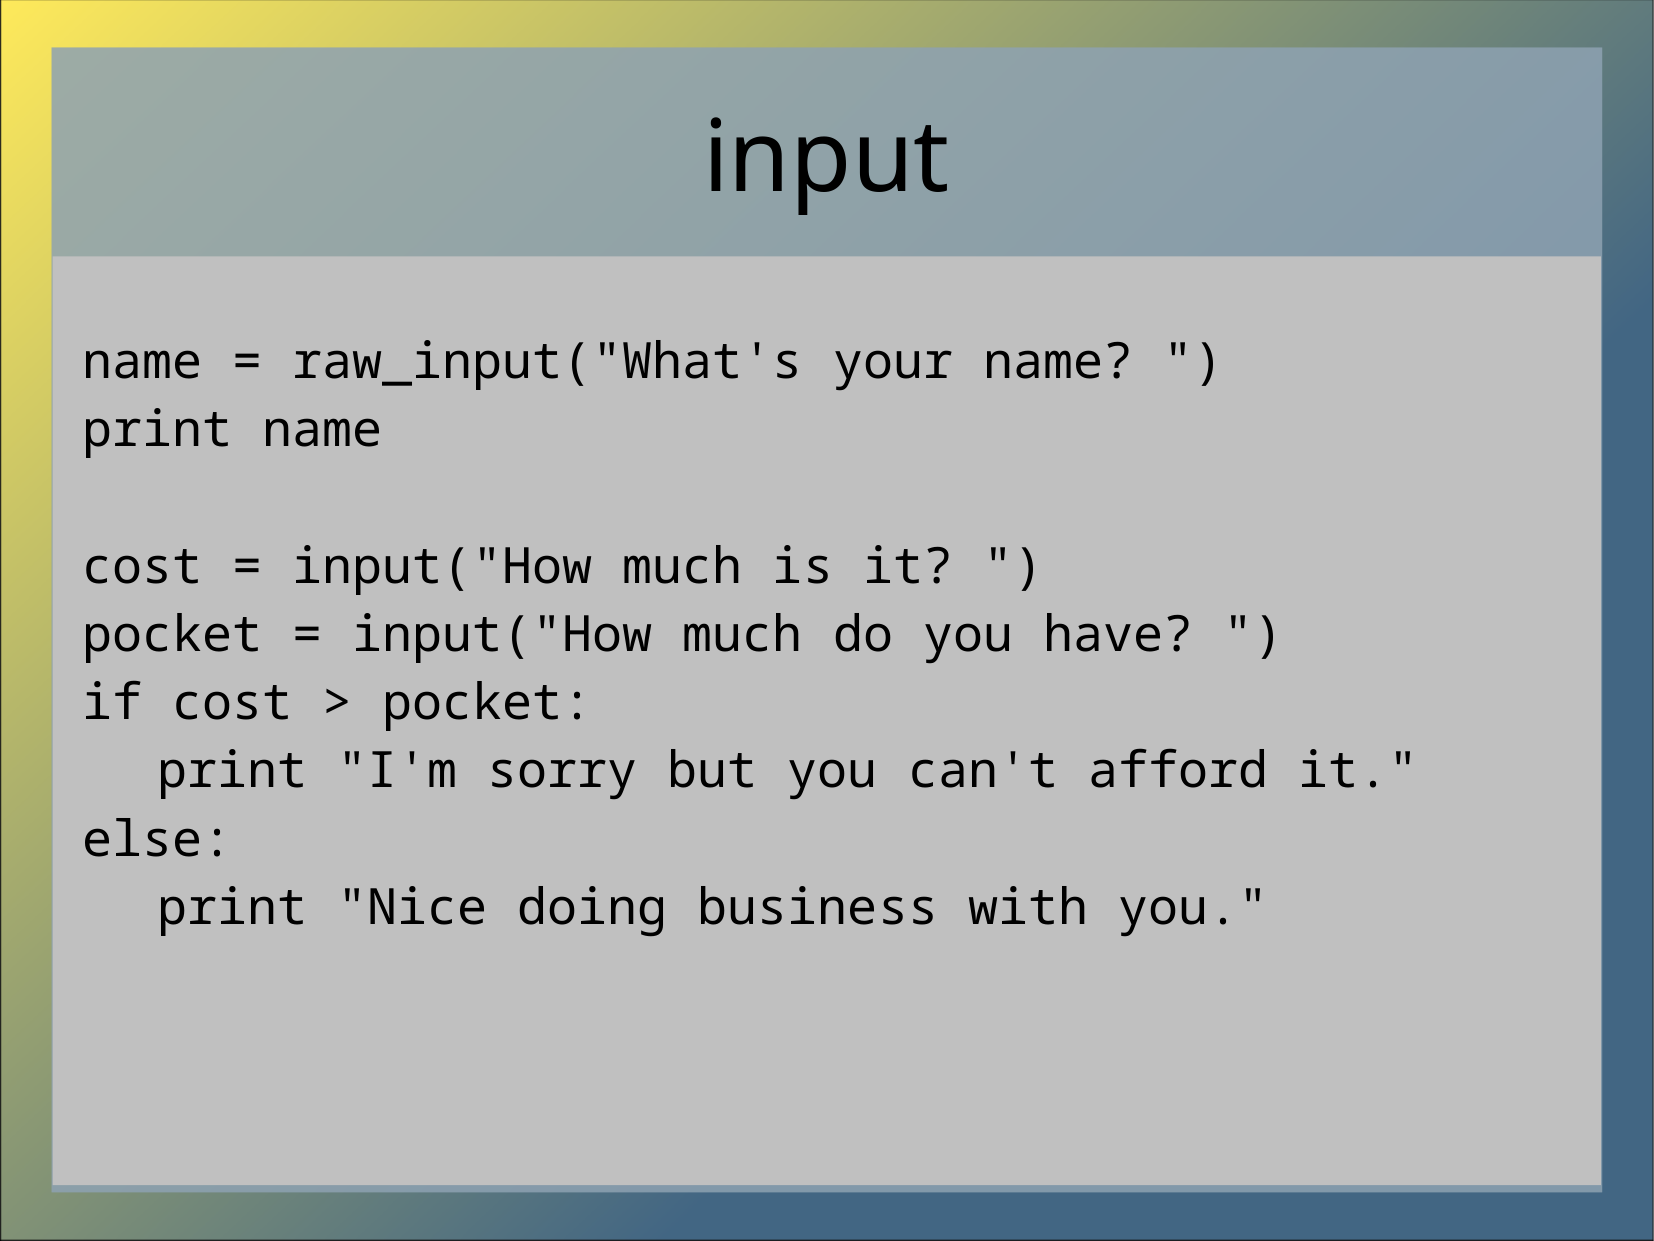

# input
name = raw_input("What's your name? ")
print name
cost = input("How much is it? ")
pocket = input("How much do you have? ")
if cost > pocket:
	print "I'm sorry but you can't afford it."
else:
	print "Nice doing business with you."